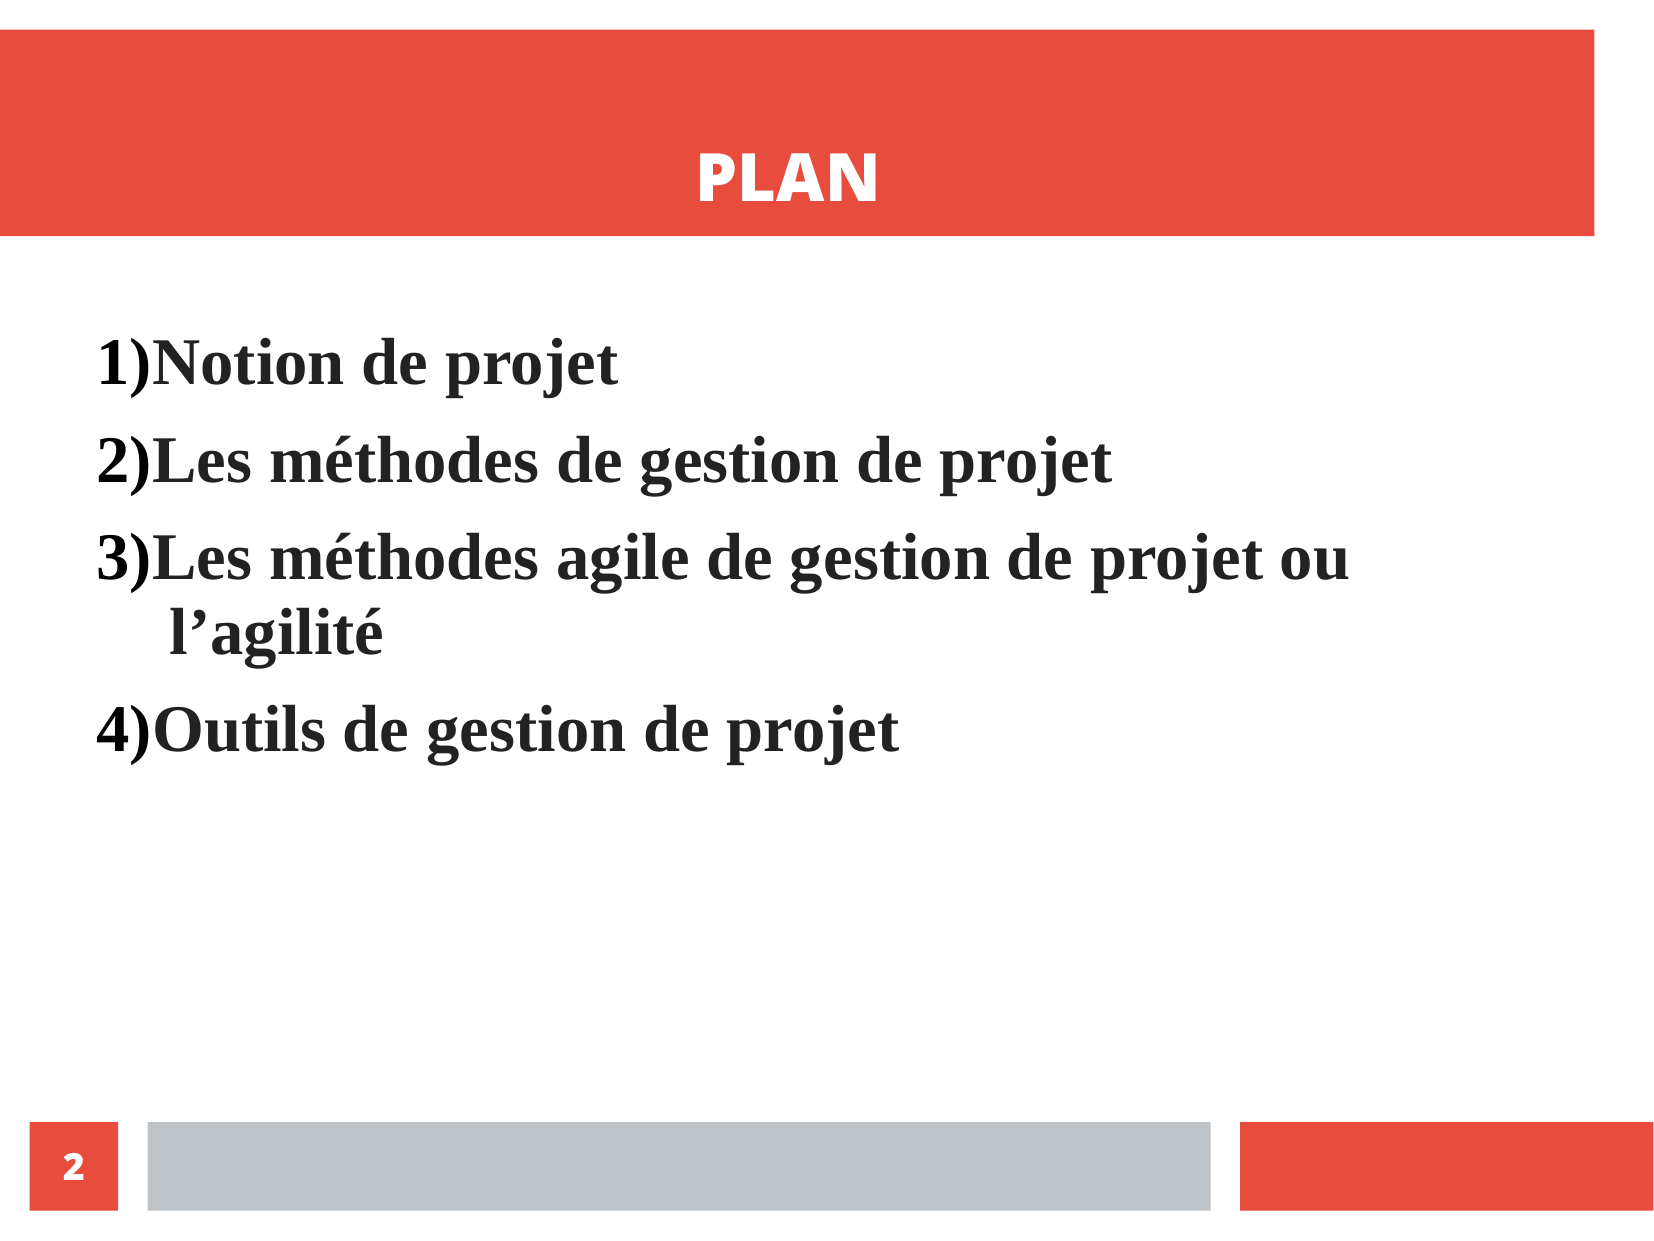

# PLAN
Notion de projet
Les méthodes de gestion de projet
Les méthodes agile de gestion de projet ou l’agilité
Outils de gestion de projet
2